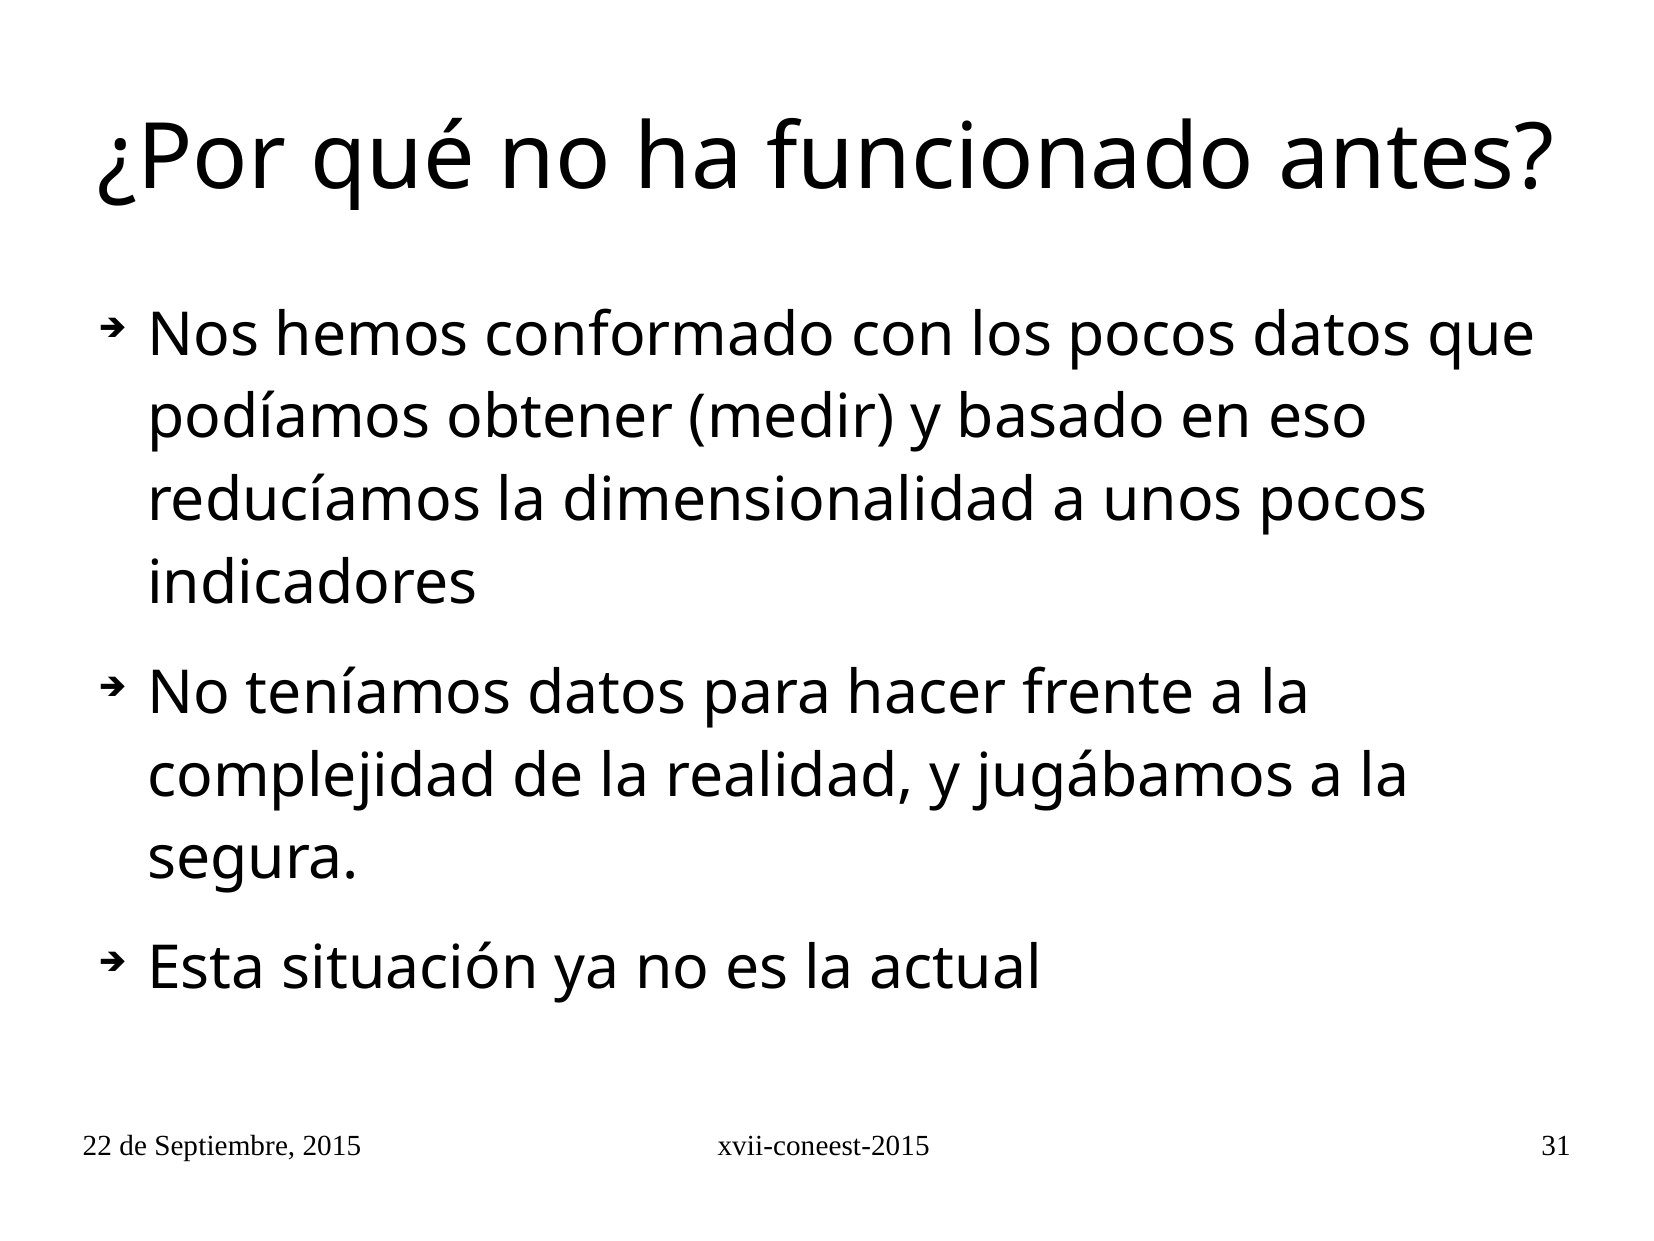

# ¿Por qué no ha funcionado antes?
Nos hemos conformado con los pocos datos que podíamos obtener (medir) y basado en eso reducíamos la dimensionalidad a unos pocos indicadores
No teníamos datos para hacer frente a la complejidad de la realidad, y jugábamos a la segura.
Esta situación ya no es la actual
22 de Septiembre, 2015
xvii-coneest-2015
31